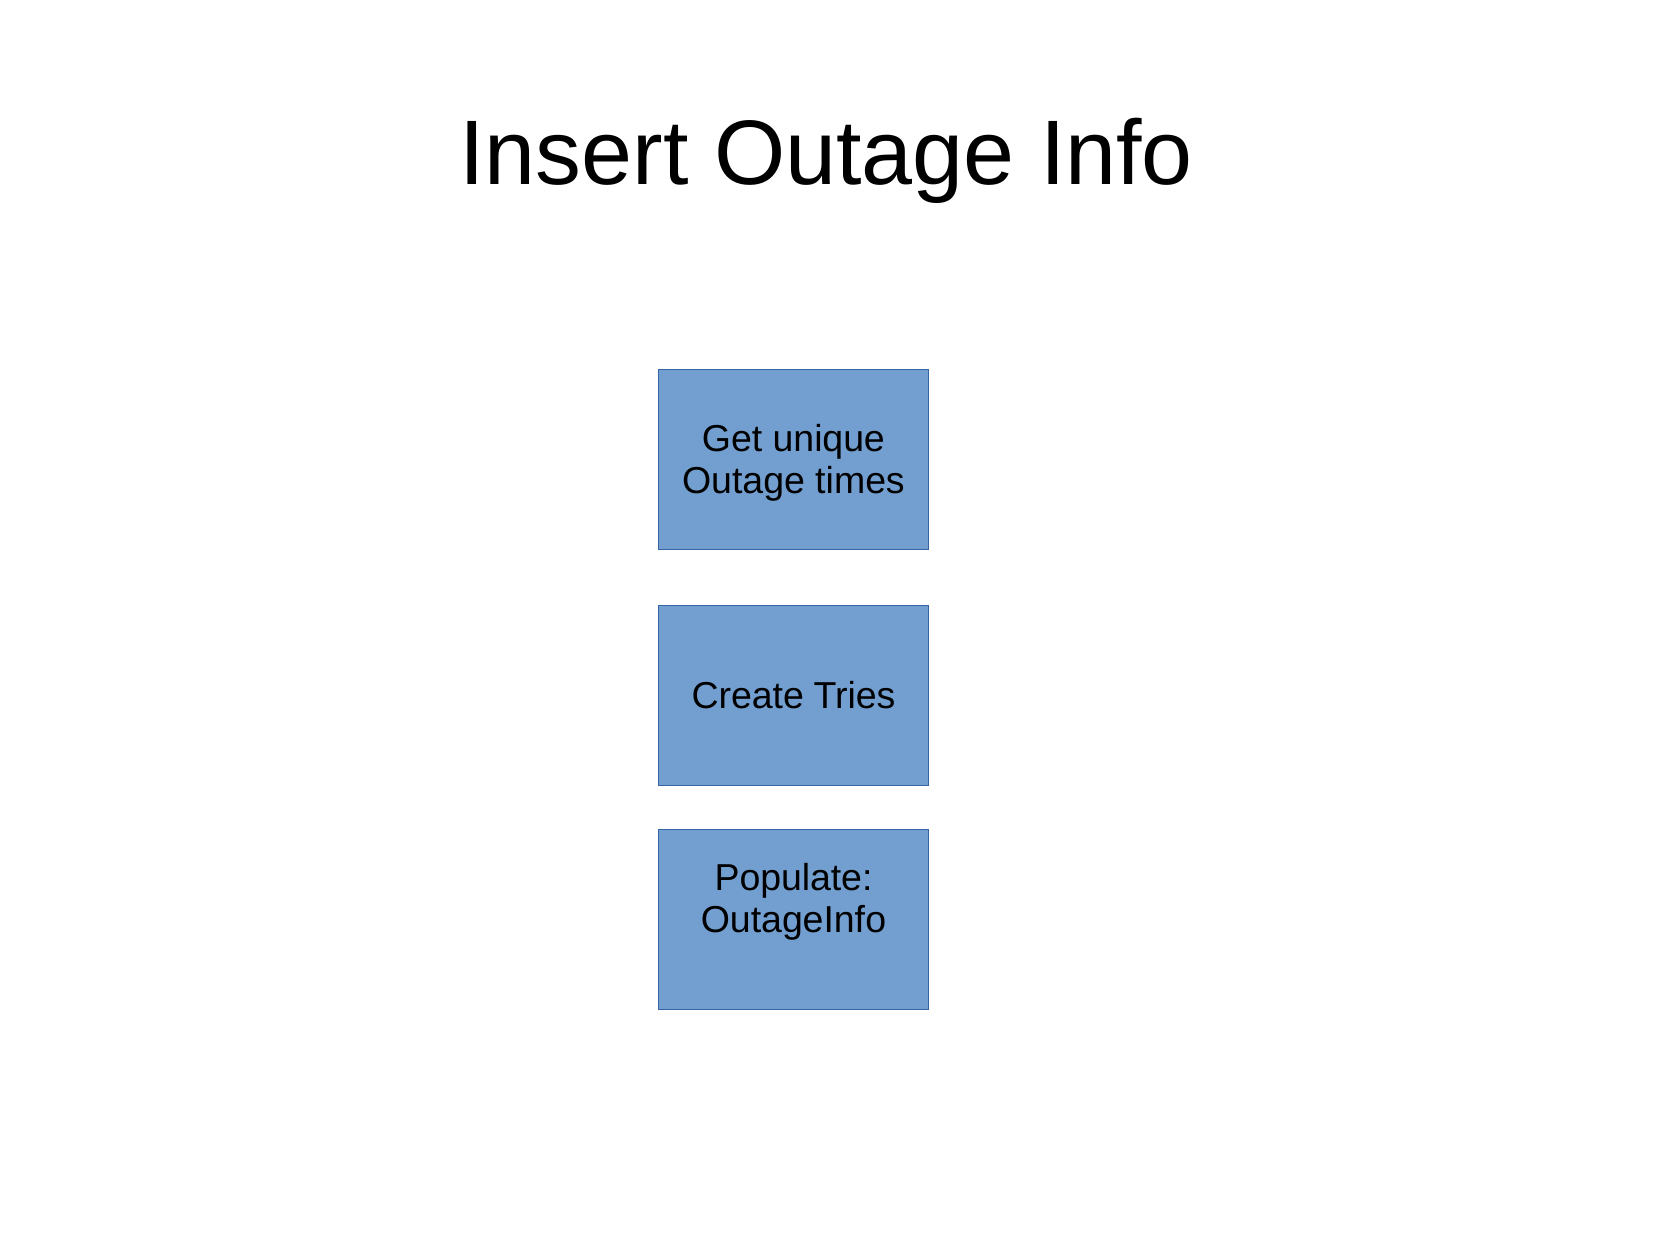

# Insert Outage Info
Get unique
Outage times
Create Tries
Populate:
OutageInfo